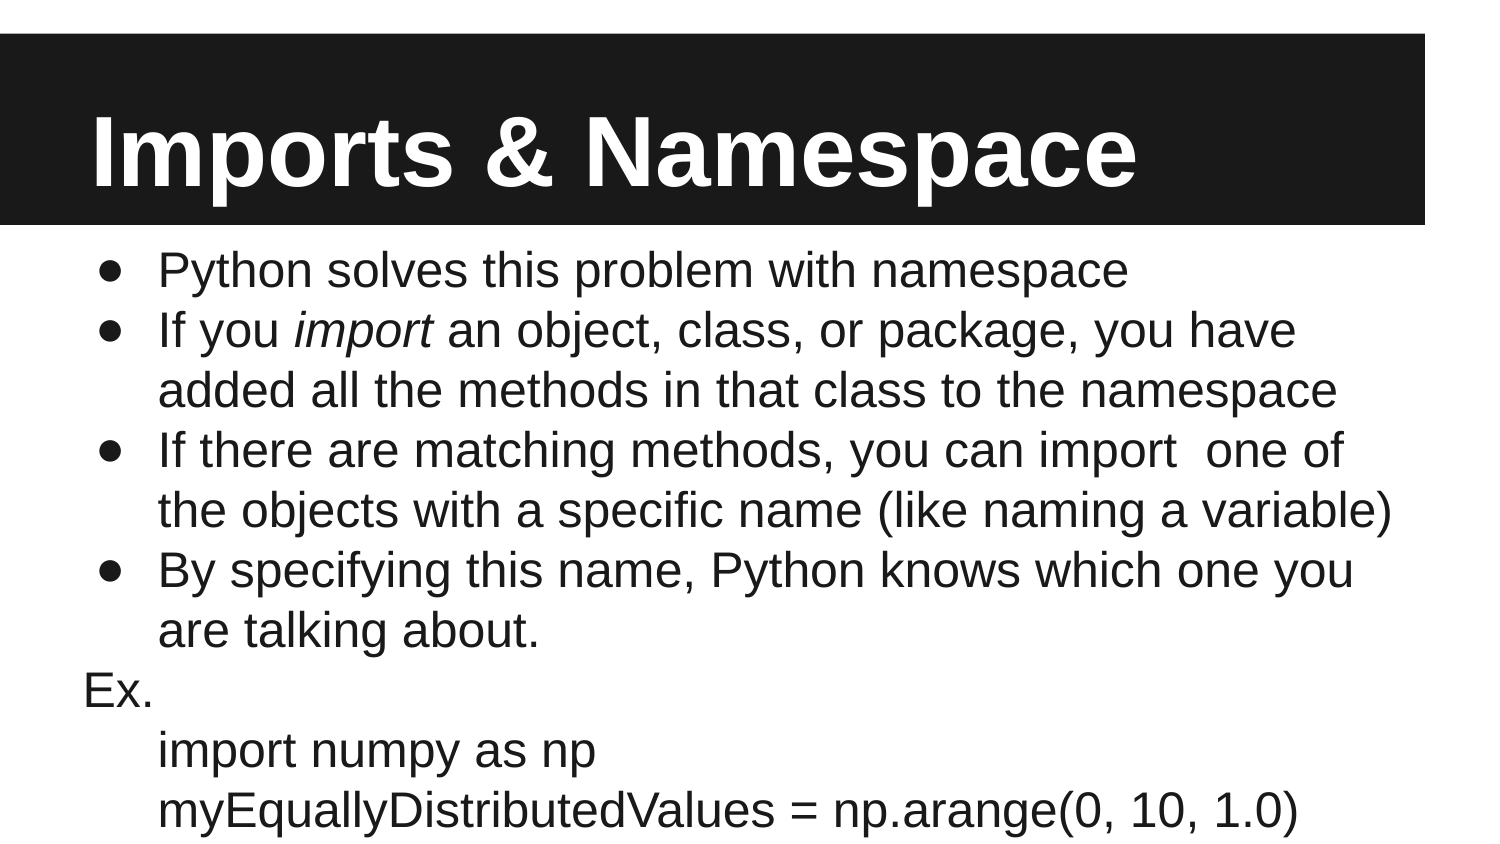

# Imports & Namespace
Python solves this problem with namespace
If you import an object, class, or package, you have added all the methods in that class to the namespace
If there are matching methods, you can import one of the objects with a specific name (like naming a variable)
By specifying this name, Python knows which one you are talking about.
Ex.
	import numpy as np
	myEquallyDistributedValues = np.arange(0, 10, 1.0)